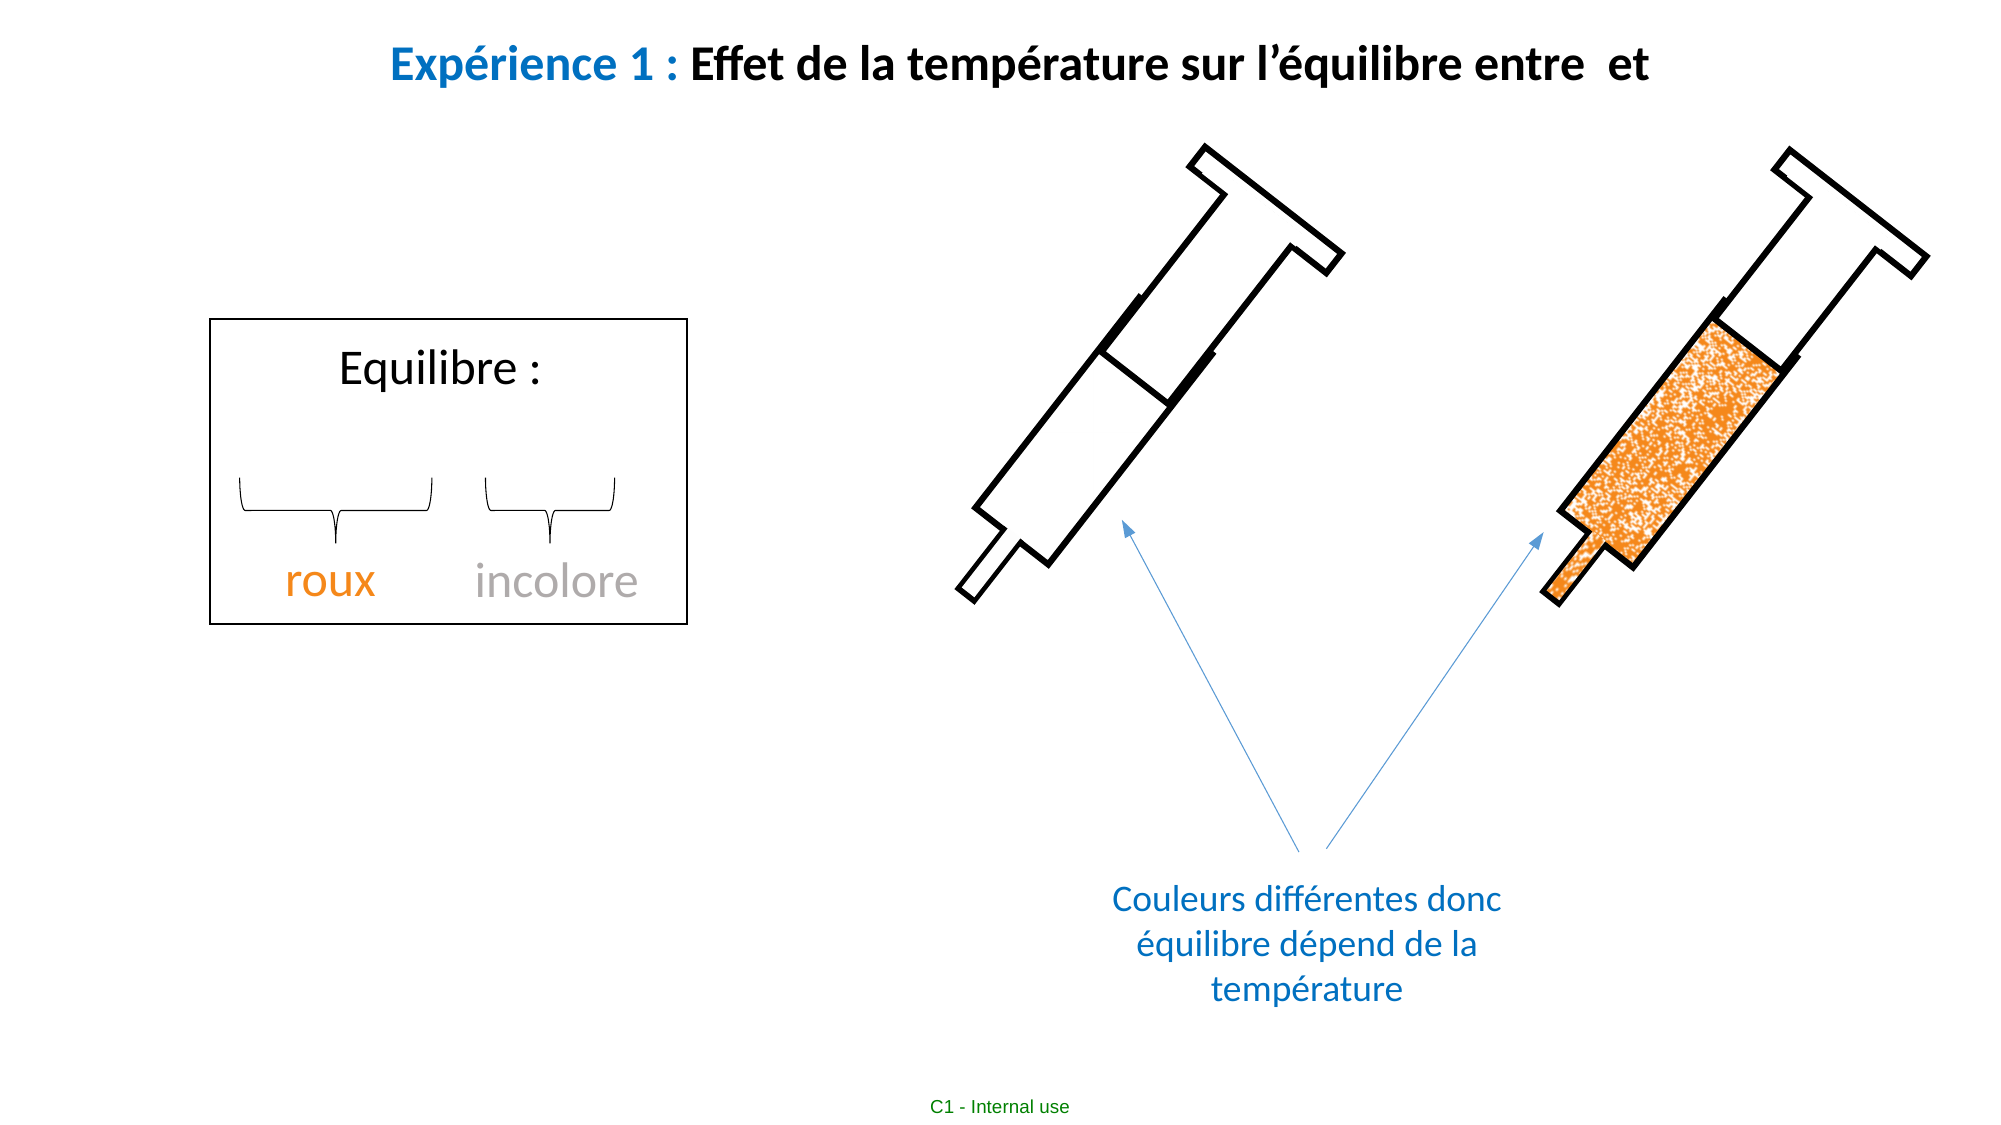

Expérience 1 : Effet de la température sur l’équilibre entre et
Equilibre :
roux
incolore
Couleurs différentes donc équilibre dépend de la température